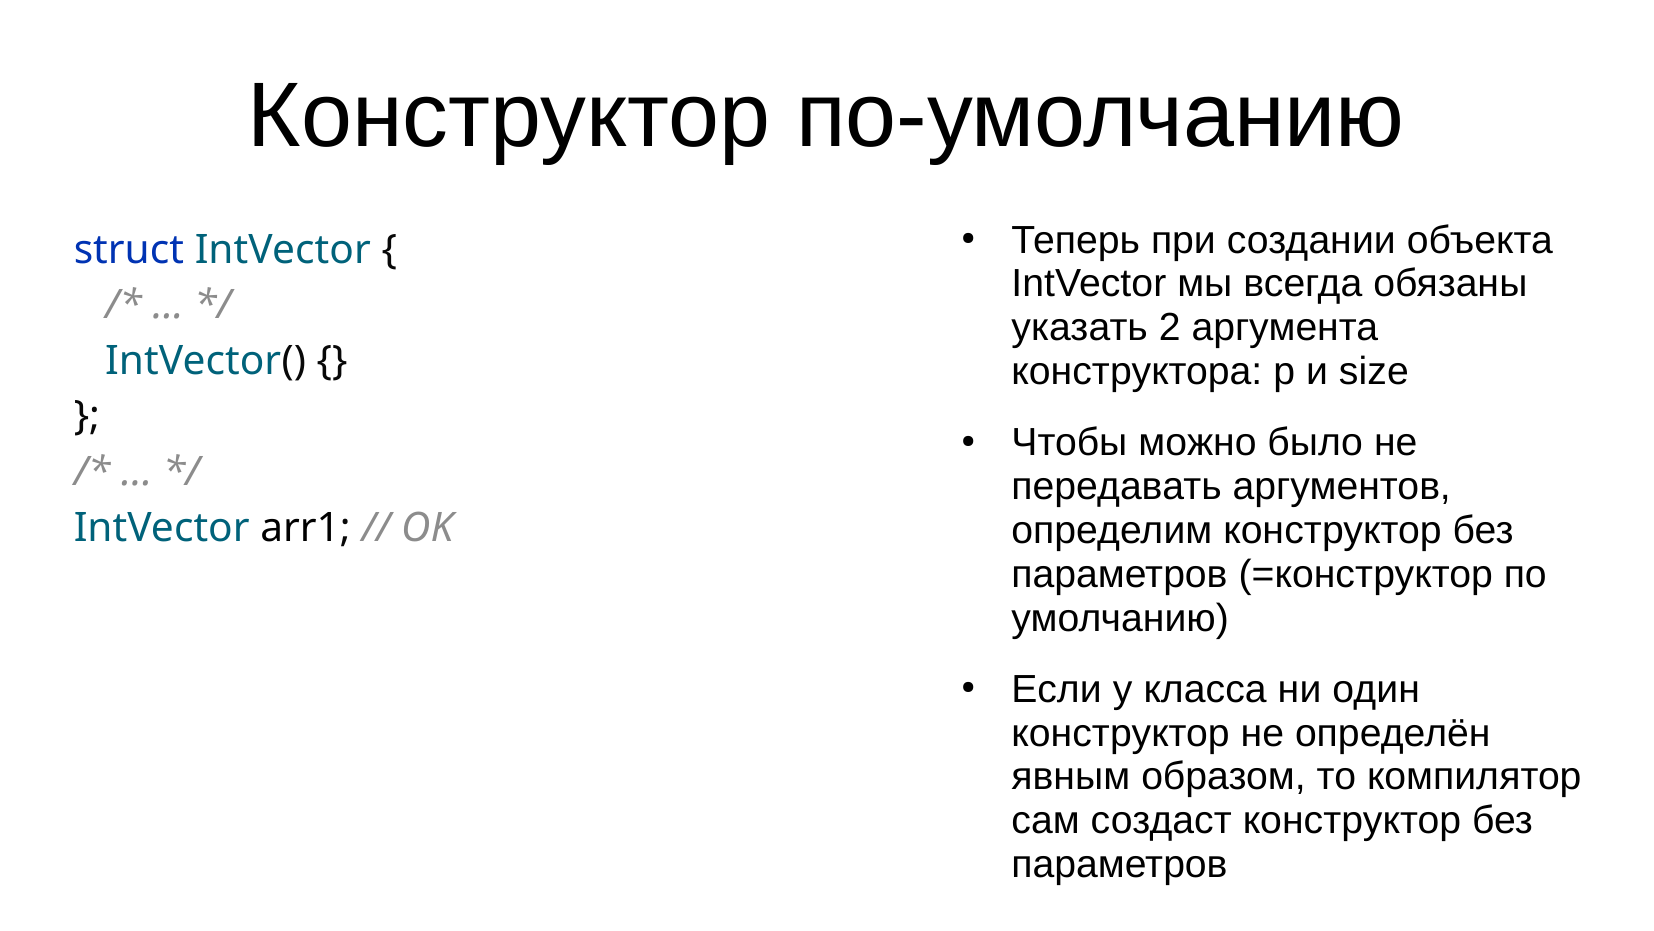

# Конструктор по-умолчанию
struct IntVector {
 /* ... */
 IntVector() {}
};
/* ... */
IntVector arr1; // OK
Теперь при создании объекта IntVector мы всегда обязаны указать 2 аргумента конструктора: p и size
Чтобы можно было не передавать аргументов, определим конструктор без параметров (=конструктор по умолчанию)
Если у класса ни один конструктор не определён явным образом, то компилятор сам создаст конструктор без параметров